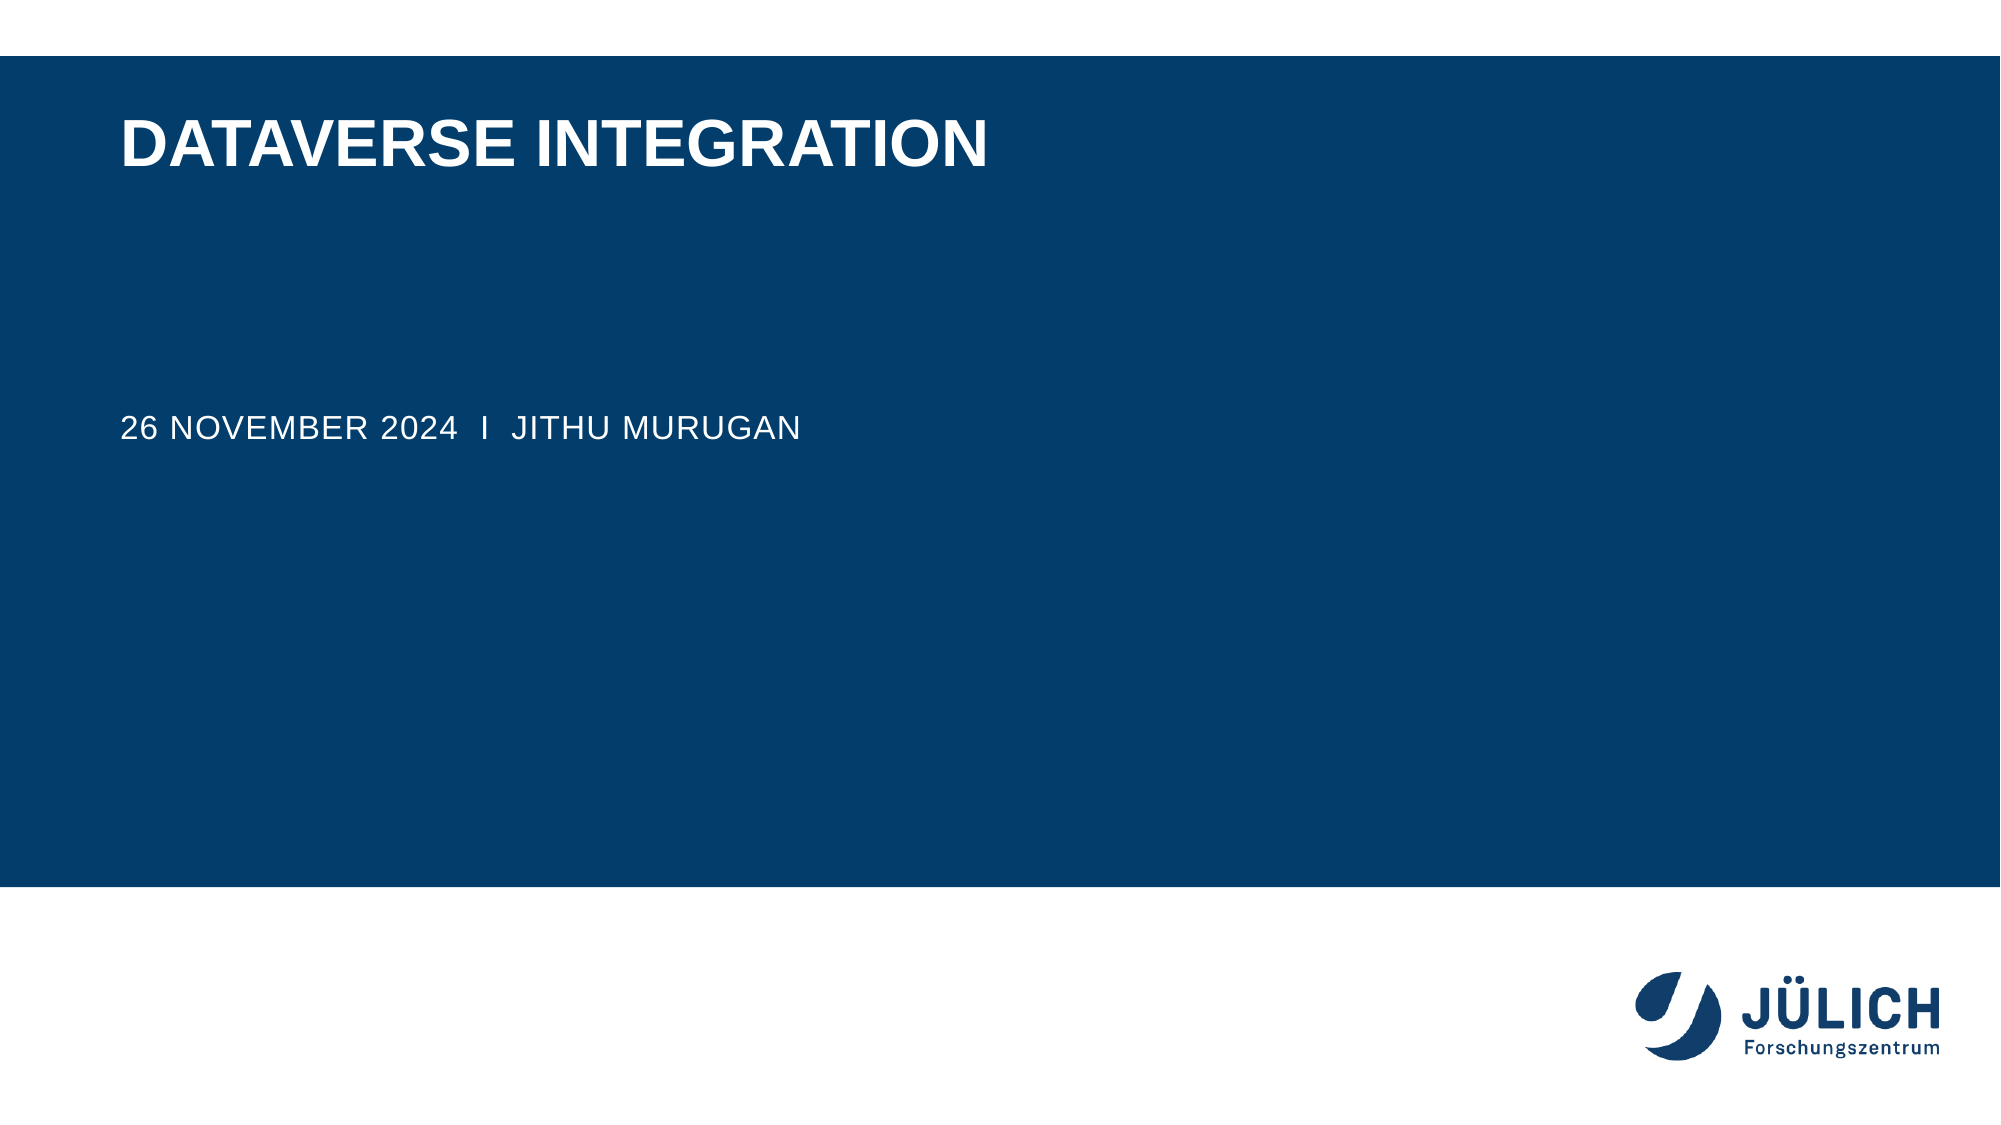

# Dataverse Integration
26 november 2024 I jithu murugan